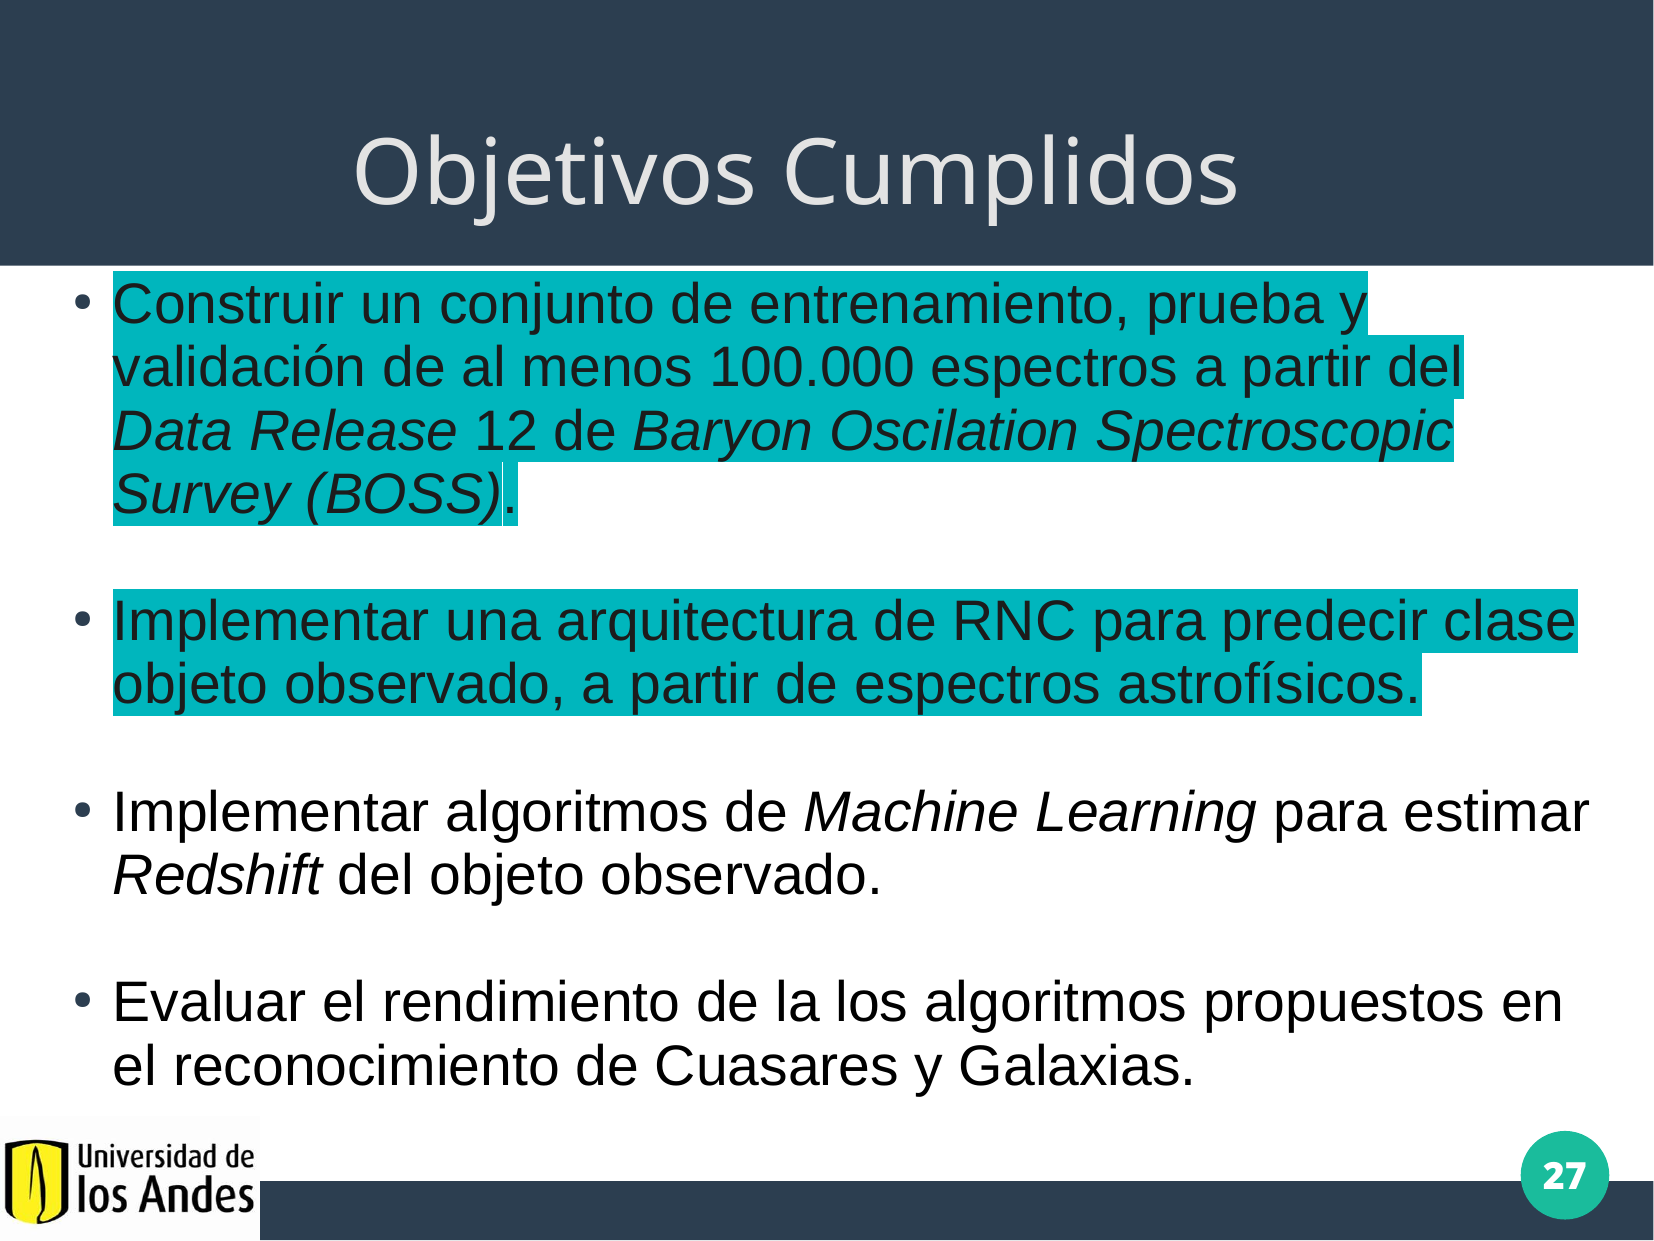

# Objetivos Cumplidos
Construir un conjunto de entrenamiento, prueba y validación de al menos 100.000 espectros a partir del Data Release 12 de Baryon Oscilation Spectroscopic Survey (BOSS).
Implementar una arquitectura de RNC para predecir clase objeto observado, a partir de espectros astrofísicos.
Implementar algoritmos de Machine Learning para estimar Redshift del objeto observado.
Evaluar el rendimiento de la los algoritmos propuestos en el reconocimiento de Cuasares y Galaxias.
27